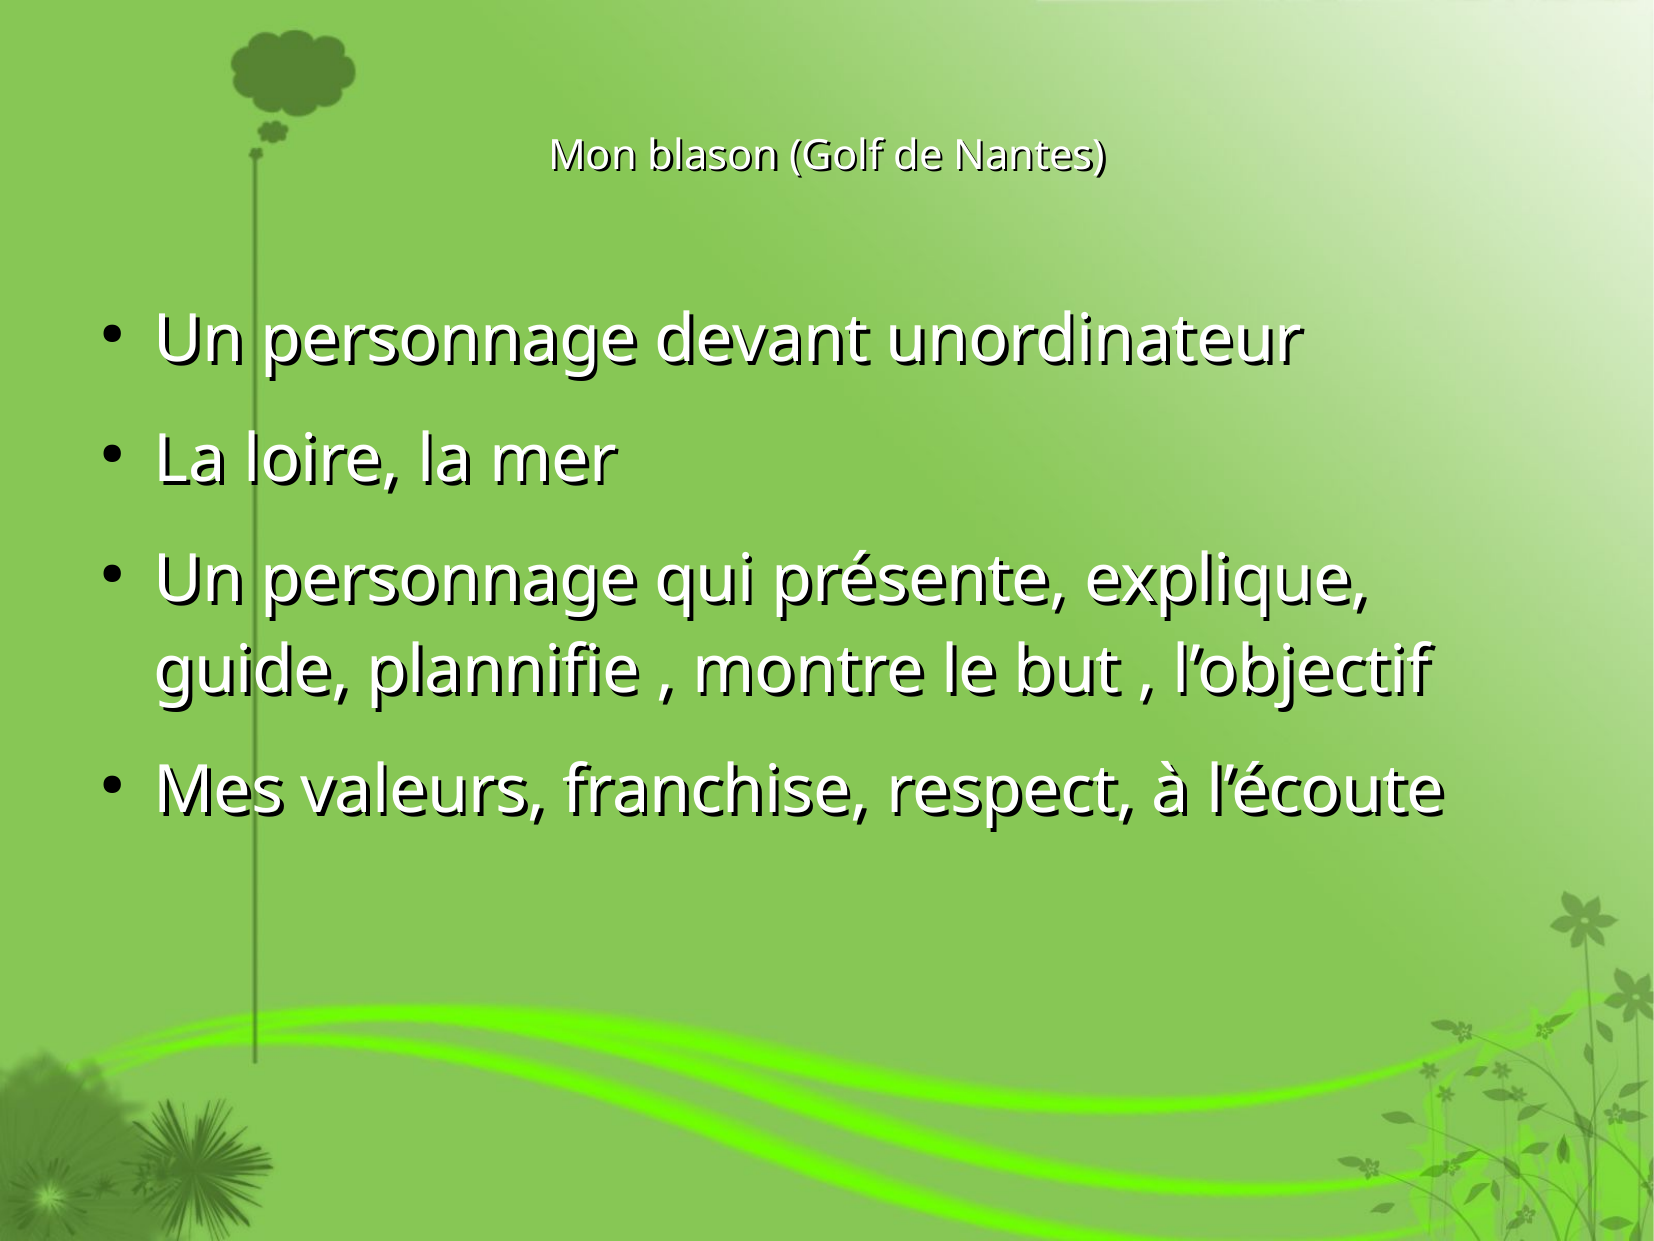

# Mon blason (Golf de Nantes)
Un personnage devant unordinateur
La loire, la mer
Un personnage qui présente, explique, guide, plannifie , montre le but , l’objectif
Mes valeurs, franchise, respect, à l’écoute